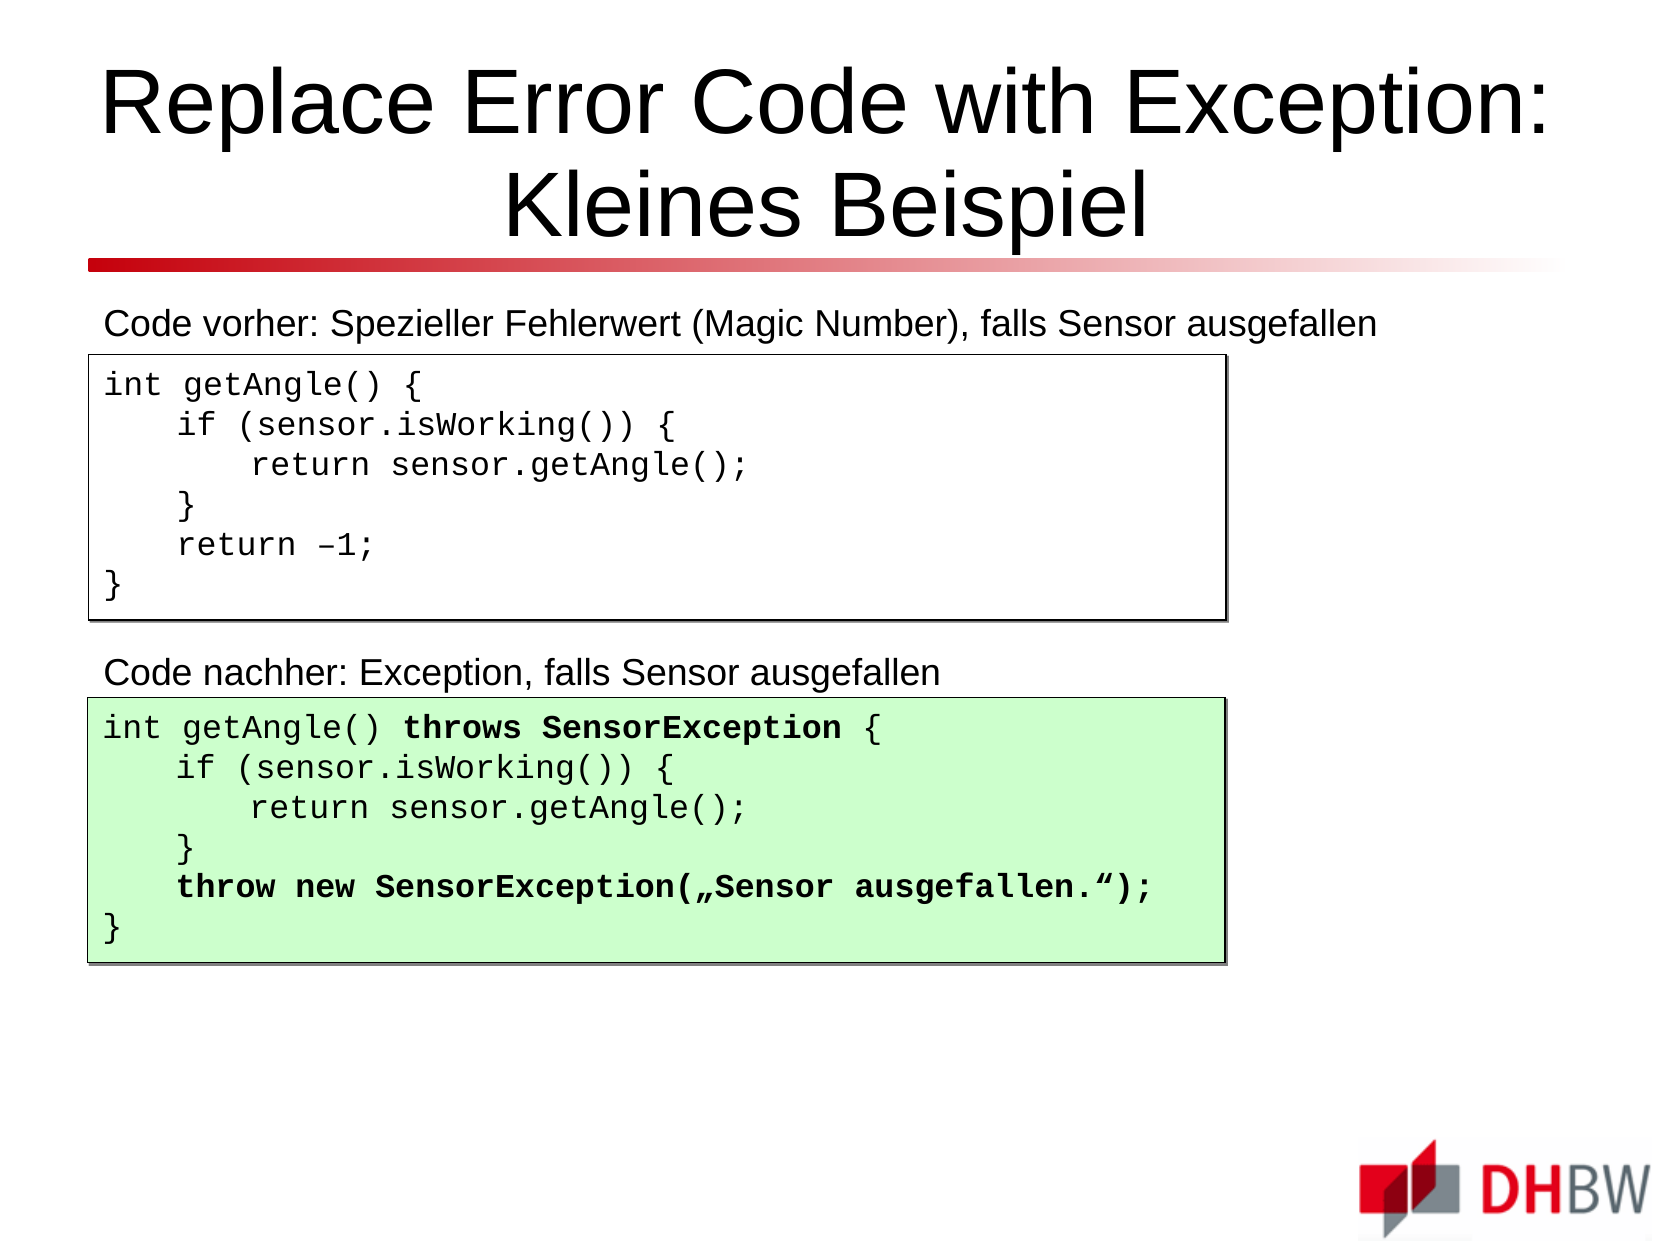

# Replace Error Code with Exception: Kleines Beispiel
Code vorher: Spezieller Fehlerwert (Magic Number), falls Sensor ausgefallen
int getAngle() {
	if (sensor.isWorking()) {
		return sensor.getAngle();
	}
	return –1;
}
Code nachher: Exception, falls Sensor ausgefallen
int getAngle() throws SensorException {
	if (sensor.isWorking()) {
		return sensor.getAngle();
	}
	throw new SensorException(„Sensor ausgefallen.“);
}